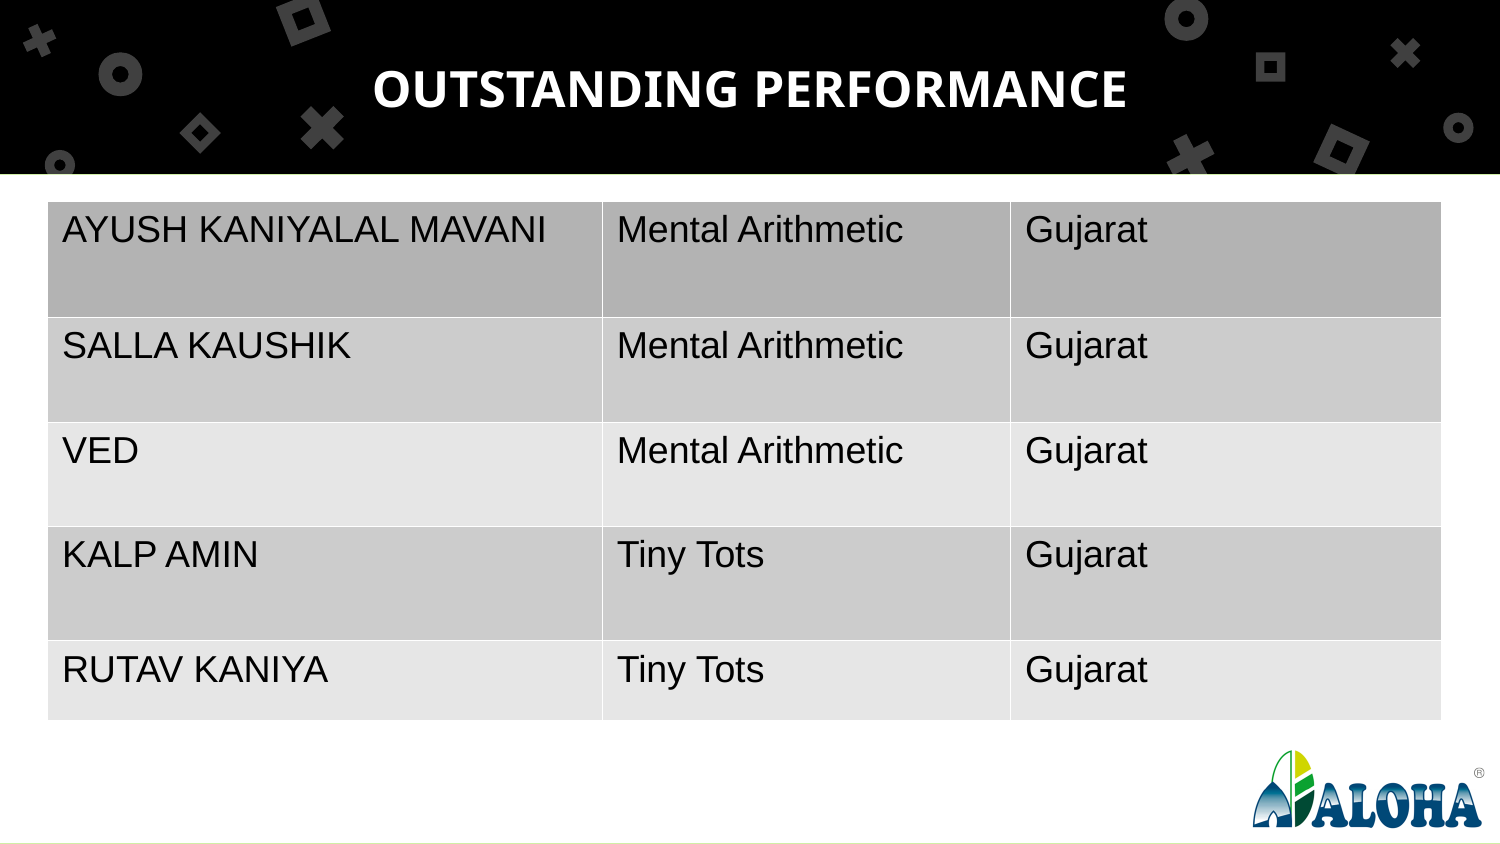

OUTSTANDING PERFORMANCE
| AYUSH KANIYALAL MAVANI | Mental Arithmetic | Gujarat |
| --- | --- | --- |
| SALLA KAUSHIK | Mental Arithmetic | Gujarat |
| VED | Mental Arithmetic | Gujarat |
| KALP AMIN | Tiny Tots | Gujarat |
| RUTAV KANIYA | Tiny Tots | Gujarat |